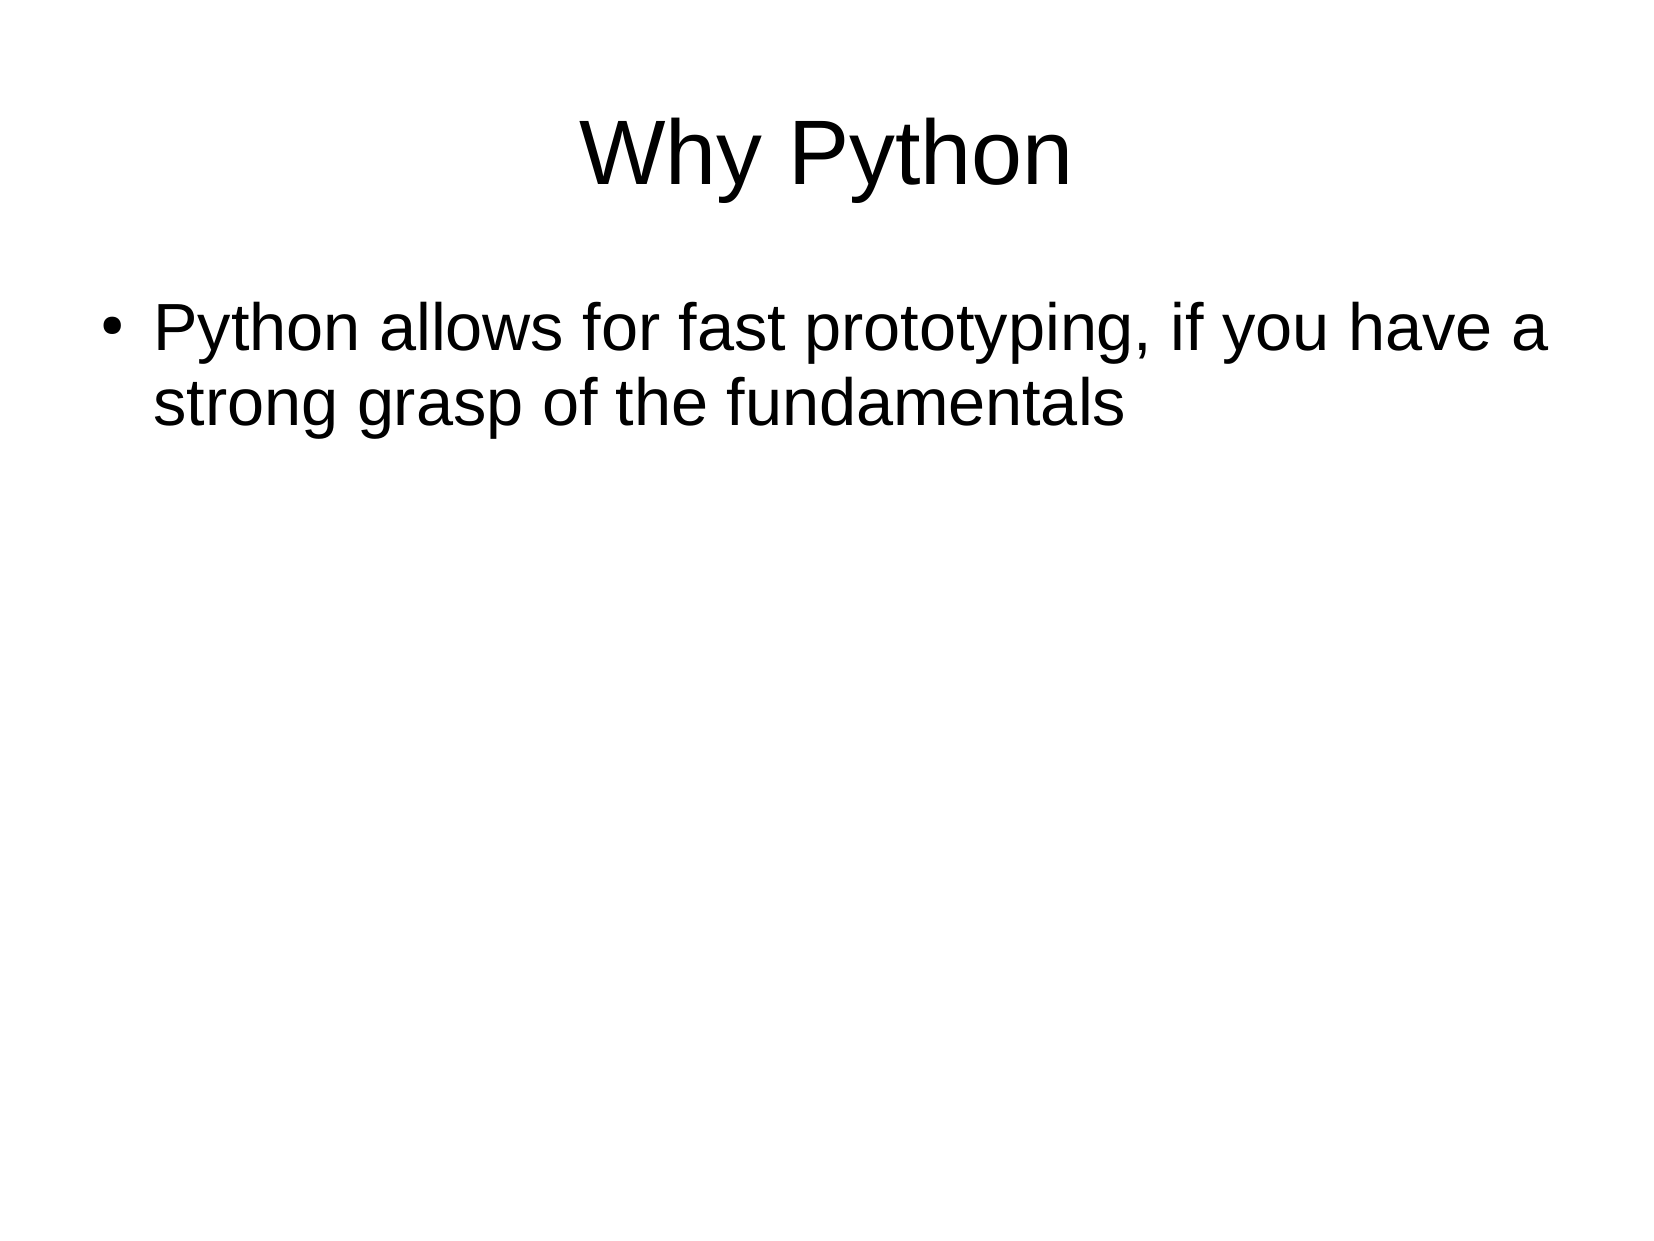

# Why Python
Python allows for fast prototyping, if you have a strong grasp of the fundamentals